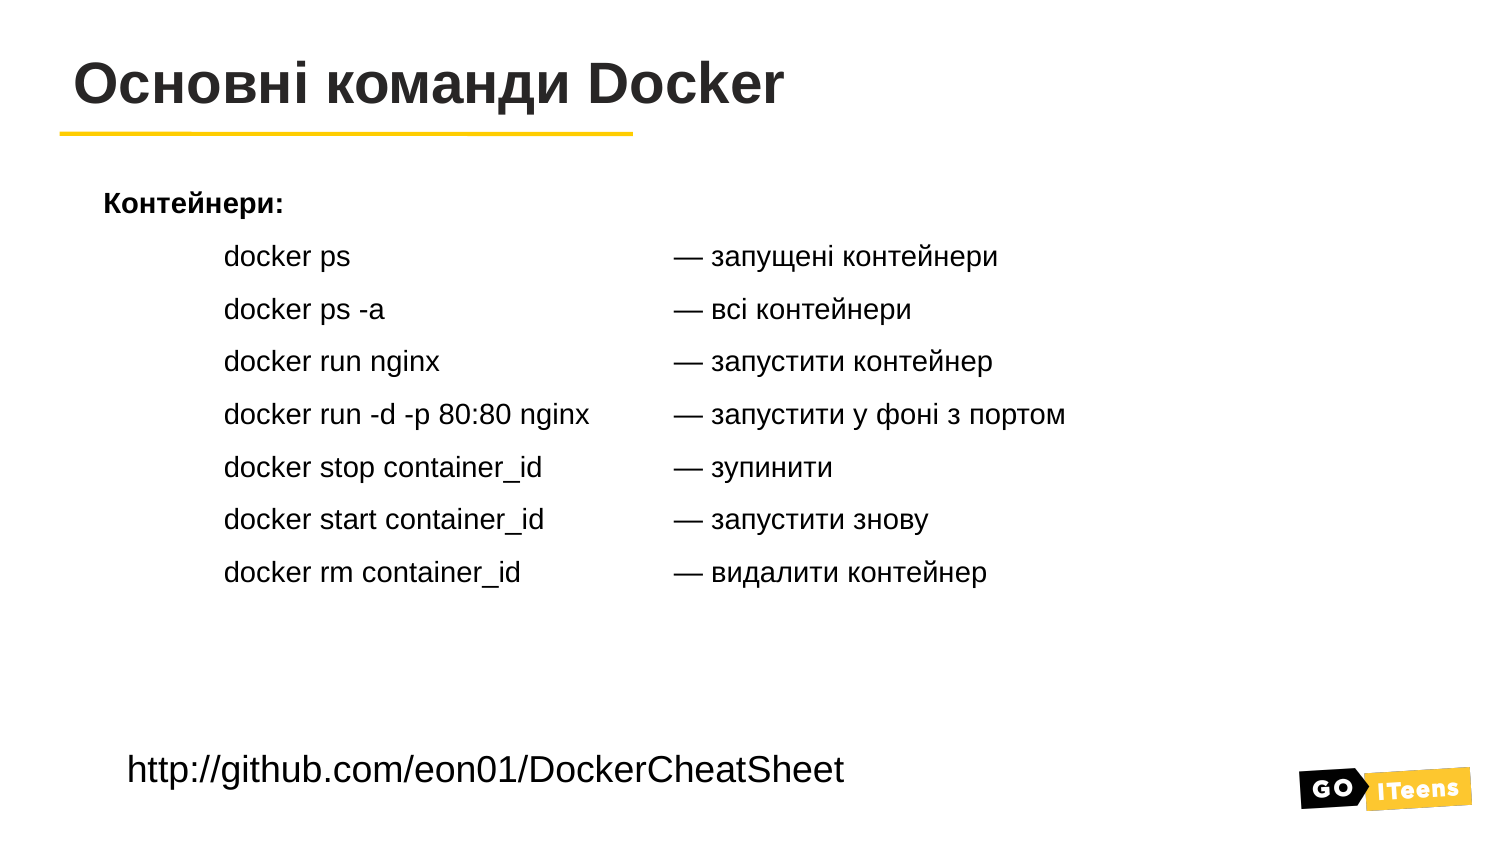

Основні команди Docker
Контейнери:
	docker ps 			— запущені контейнери
	docker ps -a 		— всі контейнери
	docker run nginx 		— запустити контейнер
	docker run -d -p 80:80 nginx 	— запустити у фоні з портом
	docker stop container_id 	— зупинити
	docker start container_id 	— запустити знову
	docker rm container_id 	— видалити контейнер
http://github.com/eon01/DockerCheatSheet